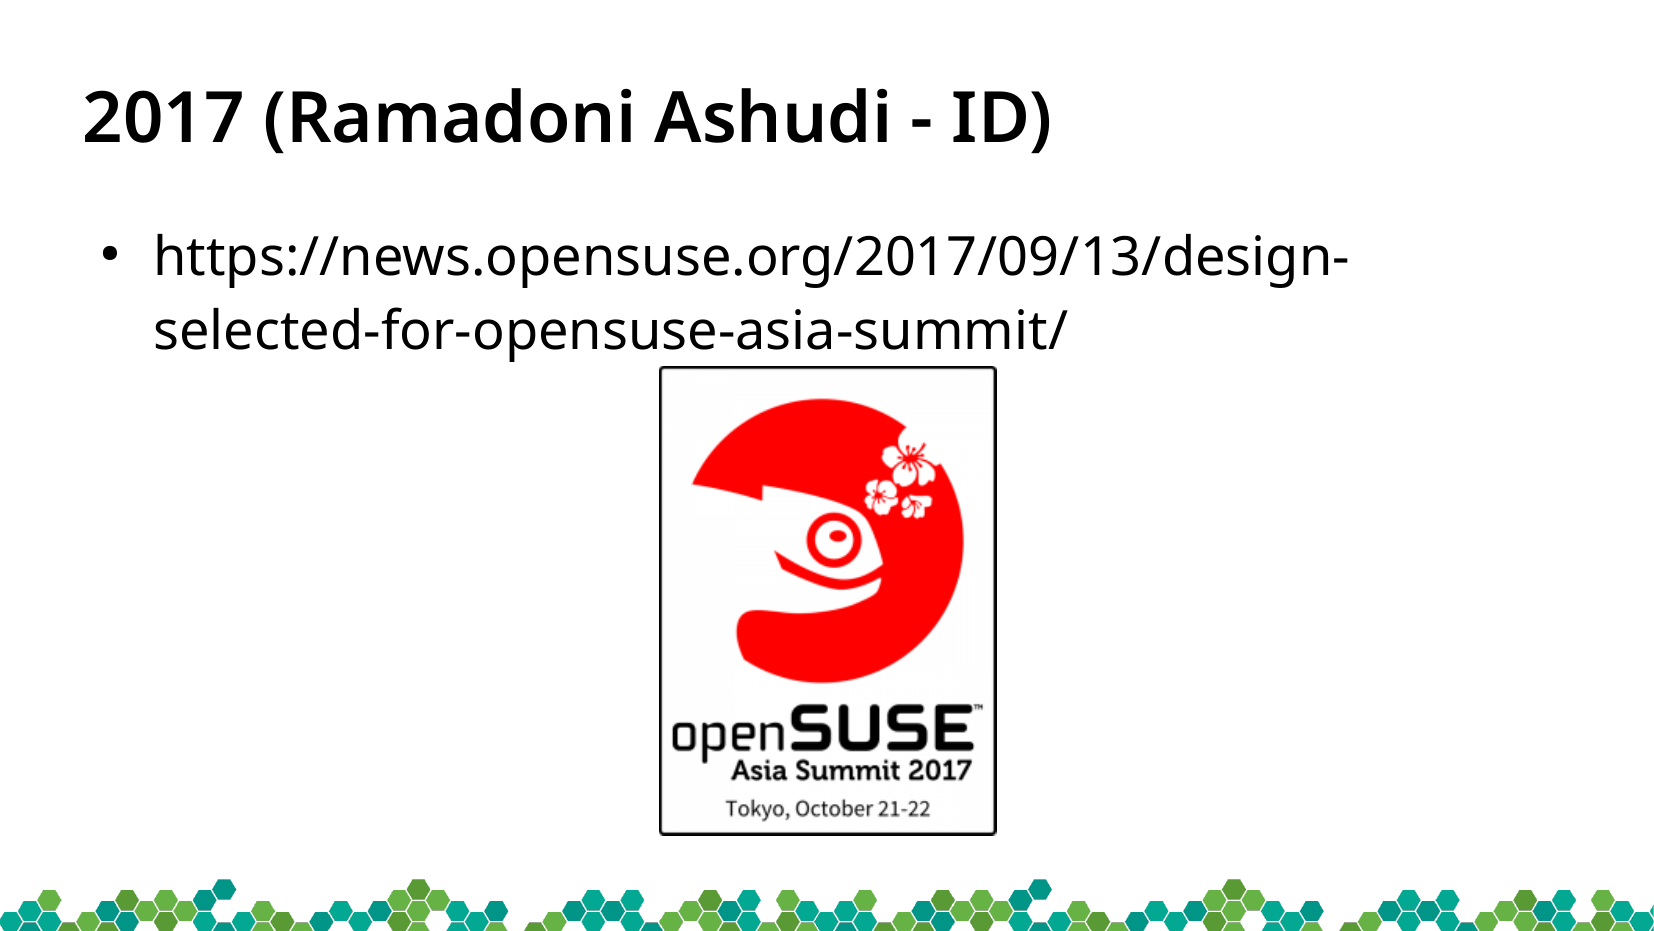

# 2017 (Ramadoni Ashudi - ID)
https://news.opensuse.org/2017/09/13/design-selected-for-opensuse-asia-summit/